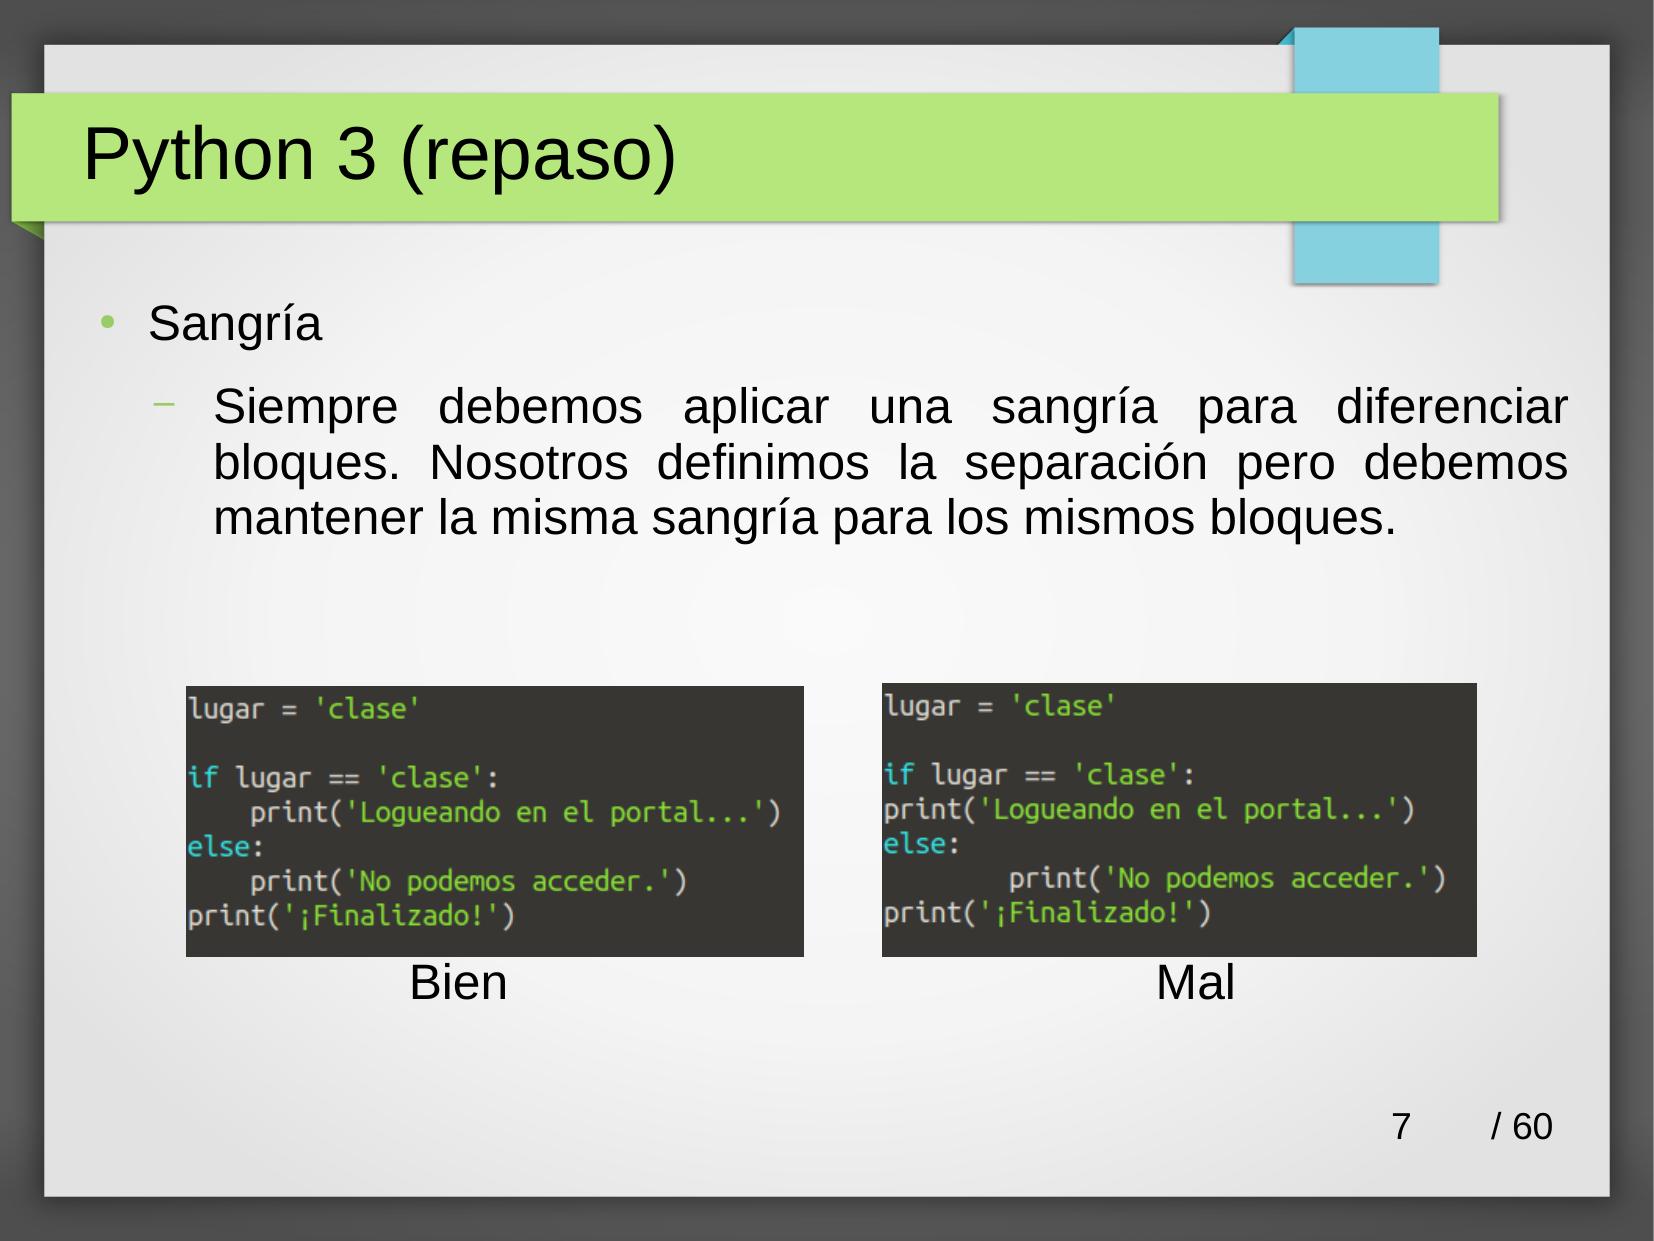

# Python 3 (repaso)
Sangría
Siempre debemos aplicar una sangría para diferenciar bloques. Nosotros definimos la separación pero debemos mantener la misma sangría para los mismos bloques.
Bien 										Mal
/ 60